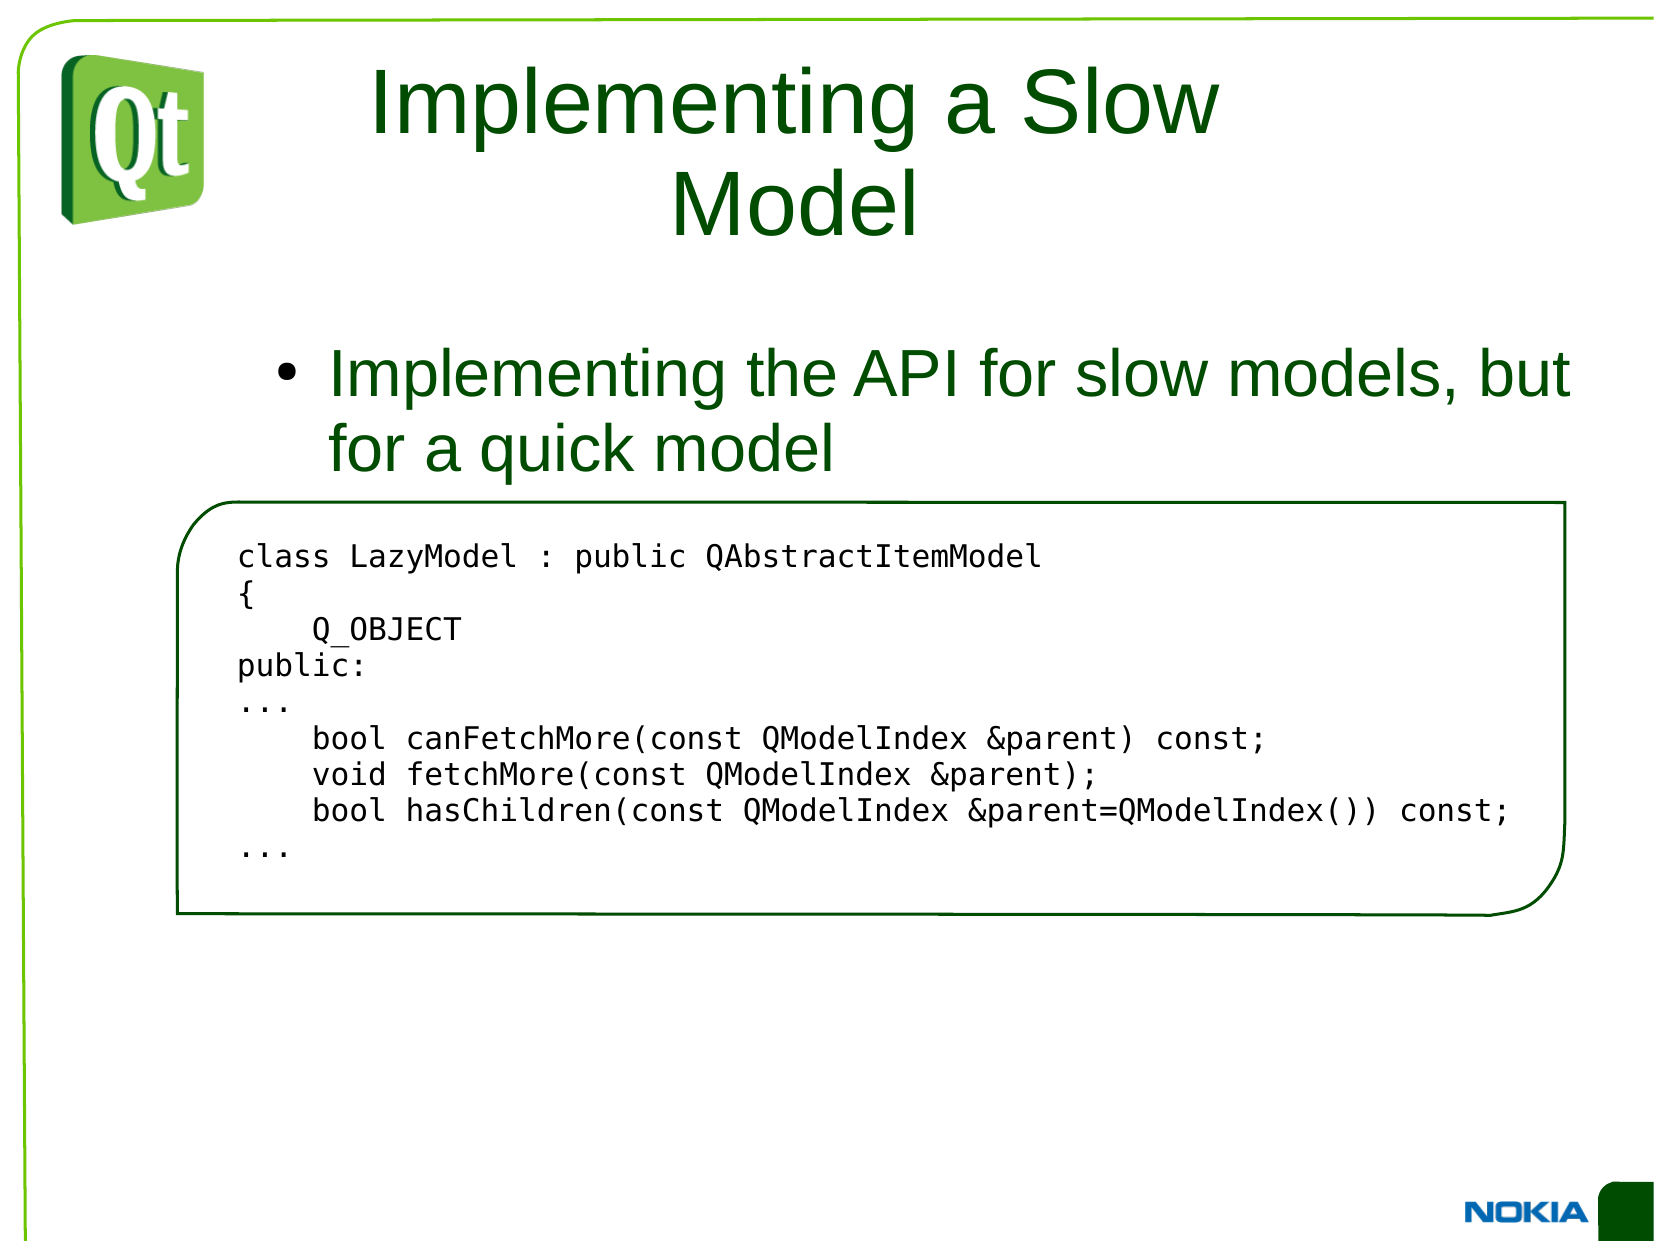

# Implementing a Slow Model
Implementing the API for slow models, but for a quick model
class LazyModel : public QAbstractItemModel
{
 Q_OBJECT
public:
...
 bool canFetchMore(const QModelIndex &parent) const;
 void fetchMore(const QModelIndex &parent);
 bool hasChildren(const QModelIndex &parent=QModelIndex()) const;
...